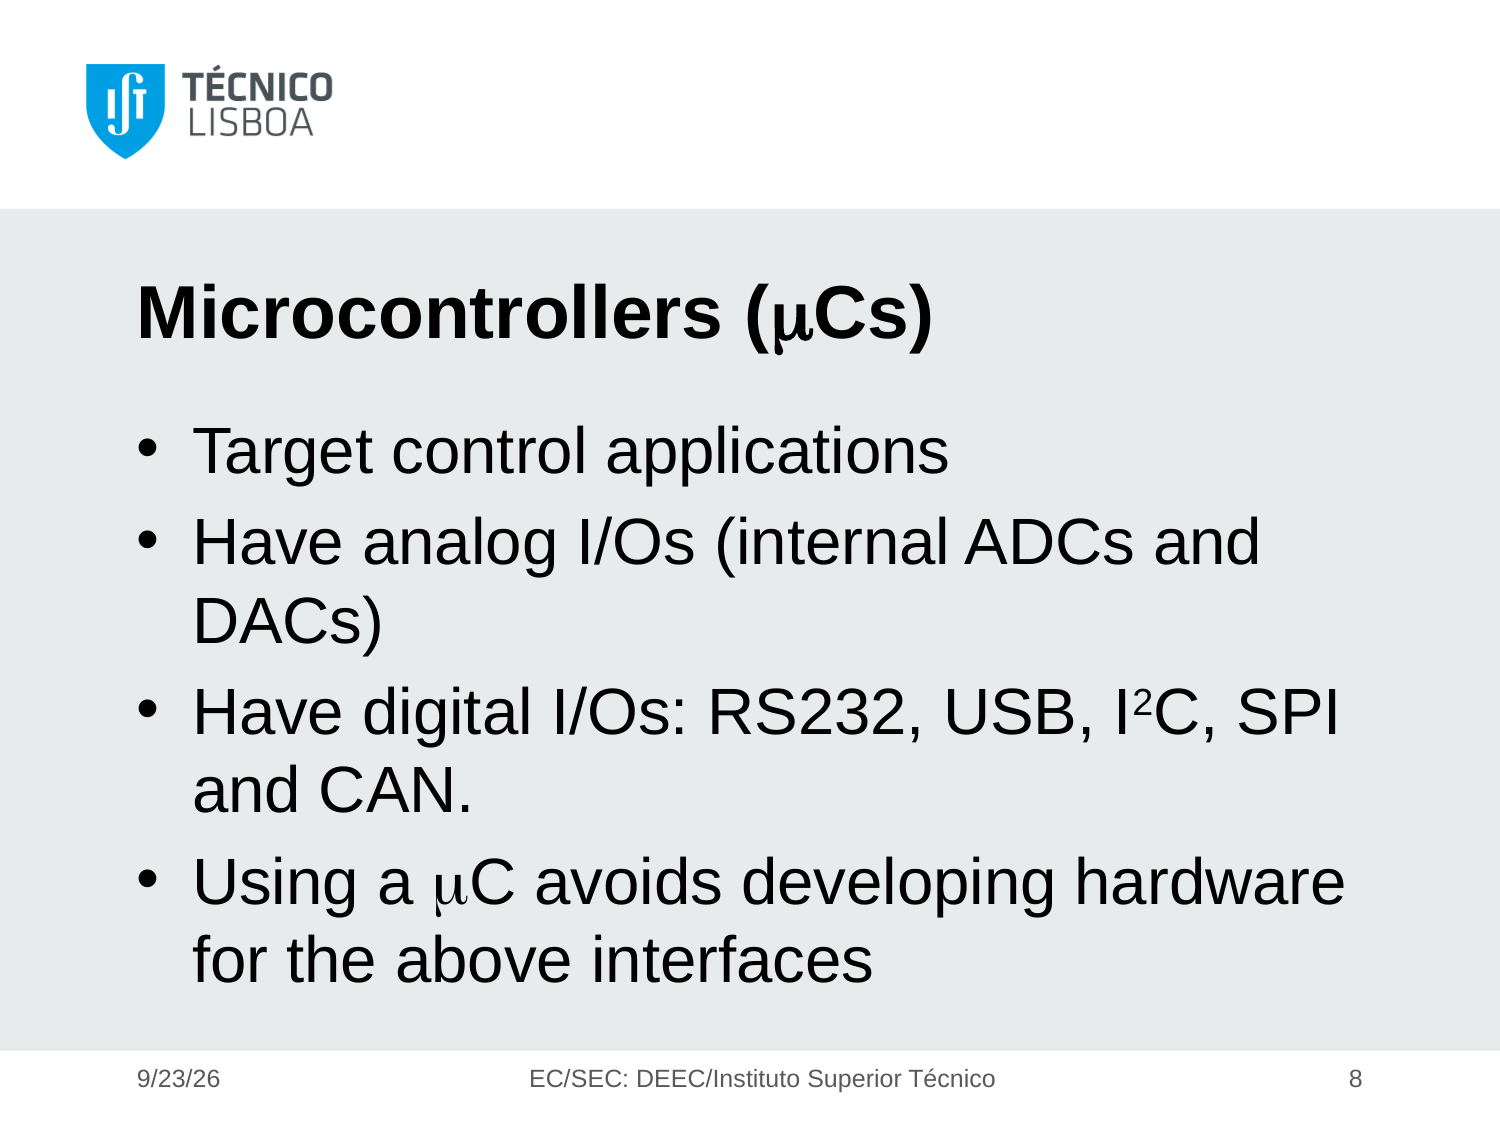

# Microcontrollers (mCs)
Target control applications
Have analog I/Os (internal ADCs and DACs)
Have digital I/Os: RS232, USB, I2C, SPI and CAN.
Using a mC avoids developing hardware for the above interfaces
EC/SEC: DEEC/Instituto Superior Técnico